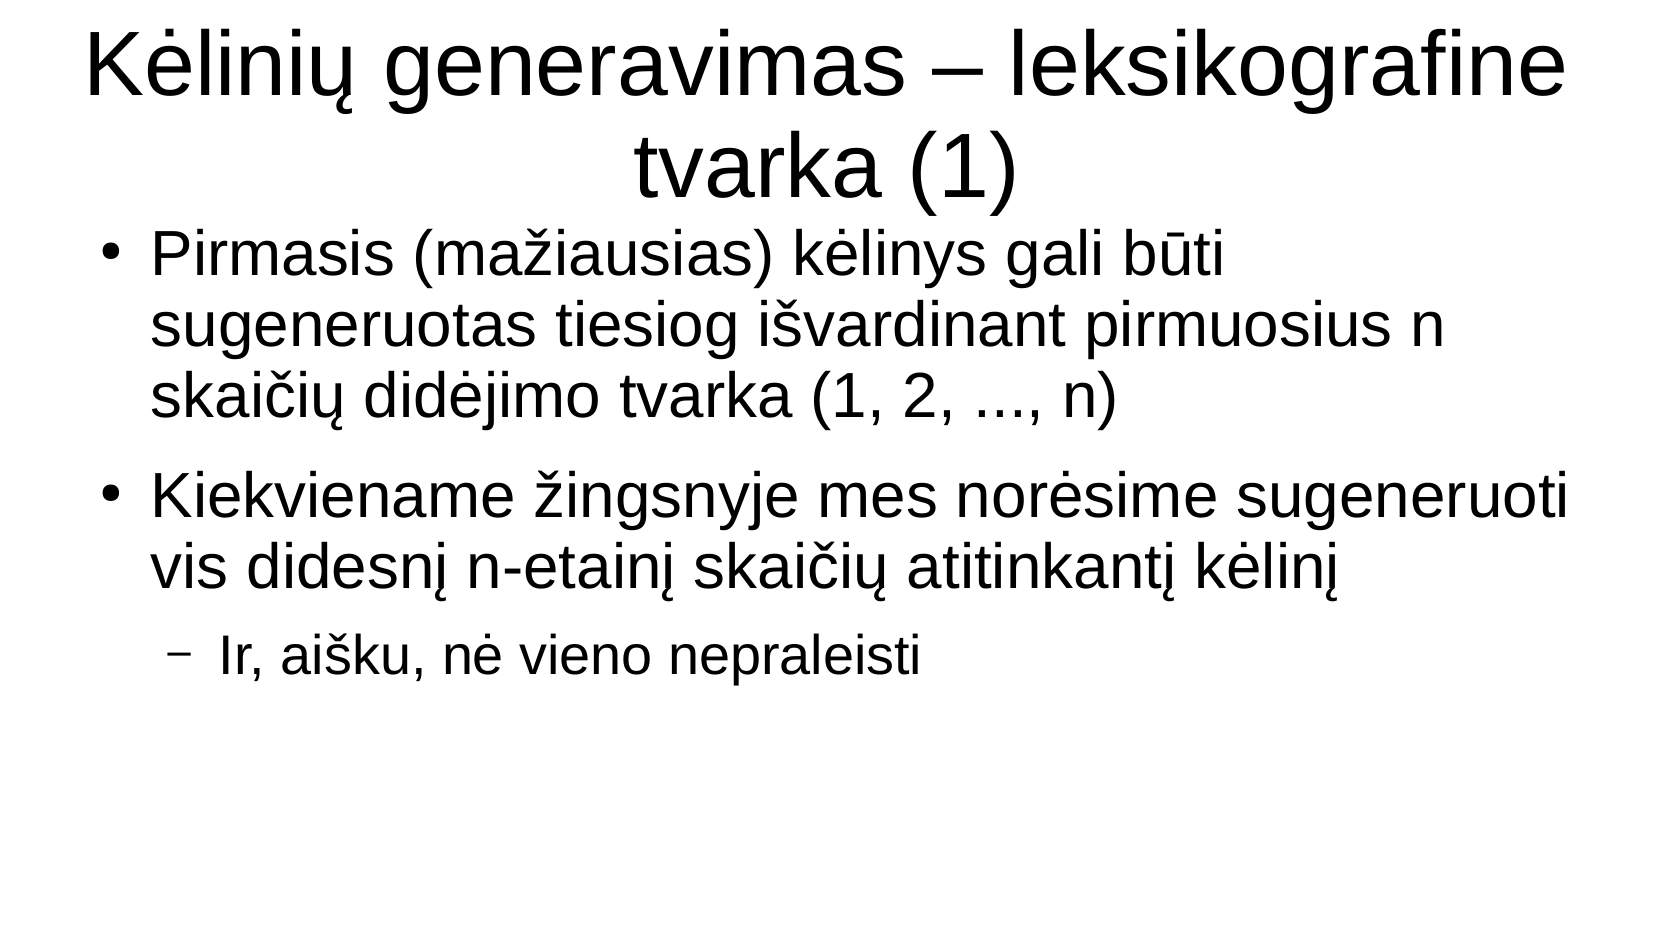

# Kėlinių generavimas – leksikografine tvarka (1)
Pirmasis (mažiausias) kėlinys gali būti sugeneruotas tiesiog išvardinant pirmuosius n skaičių didėjimo tvarka (1, 2, ..., n)
Kiekviename žingsnyje mes norėsime sugeneruoti vis didesnį n-etainį skaičių atitinkantį kėlinį
Ir, aišku, nė vieno nepraleisti